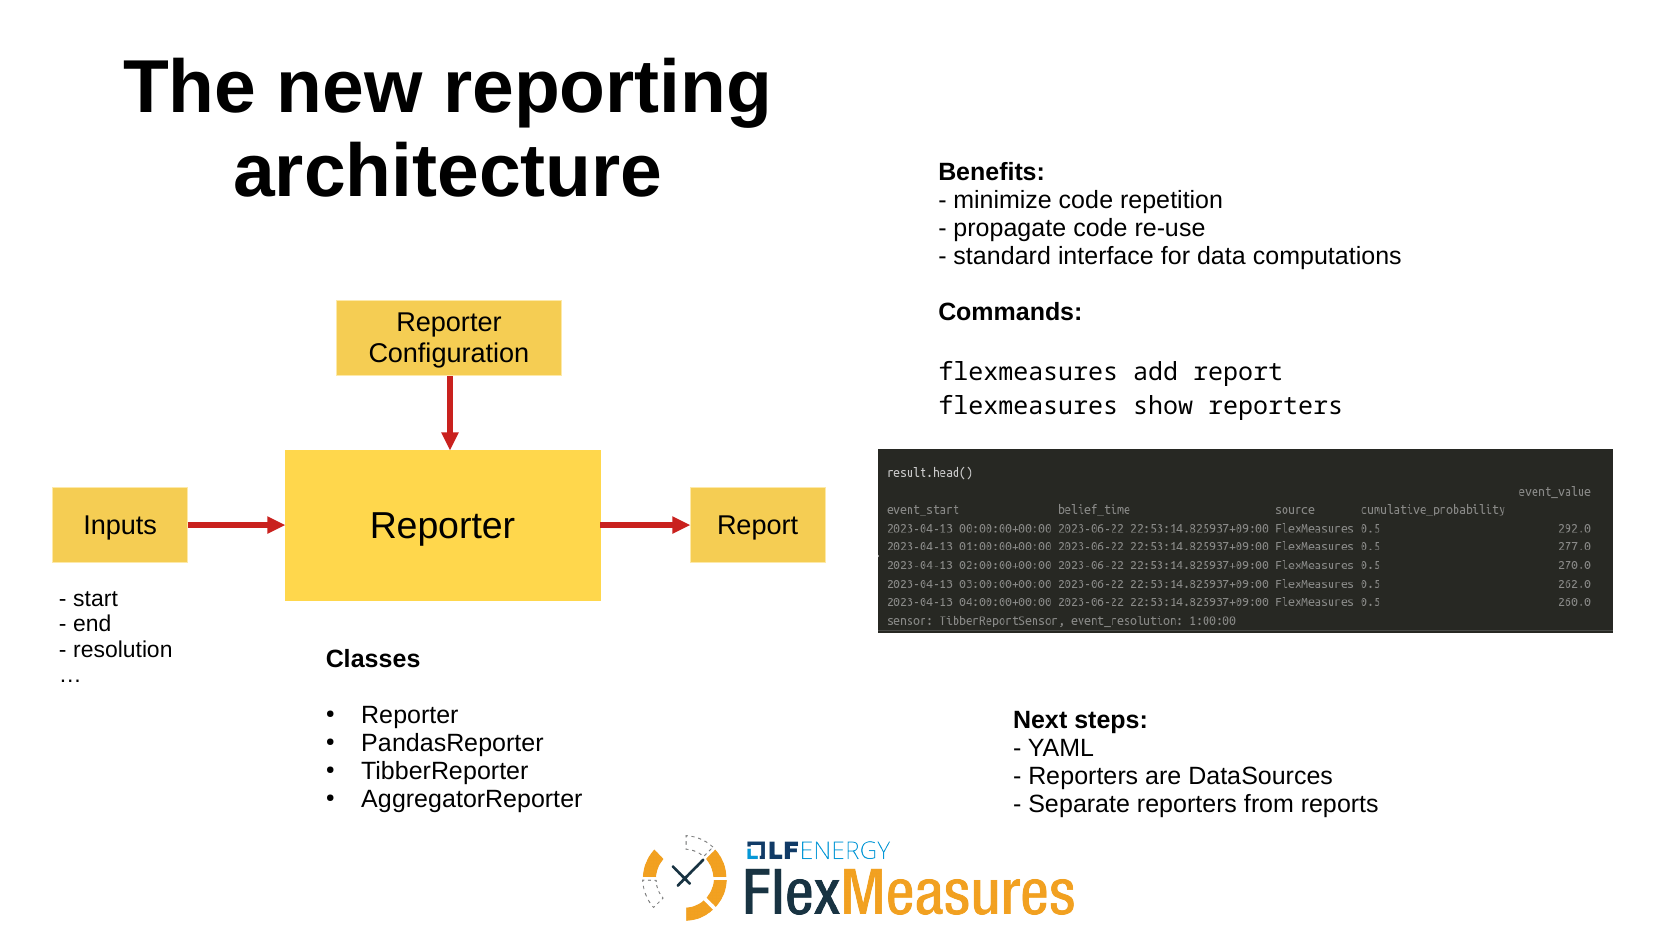

The new reporting architecture
Benefits:
- minimize code repetition
- propagate code re-use
- standard interface for data computations
Commands:
flexmeasures add report
flexmeasures show reporters
Reporter
Configuration
Reporter
Inputs
Report
- start
- end
- resolution
…
Classes
Reporter
PandasReporter
TibberReporter
AggregatorReporter
Next steps:
- YAML
- Reporters are DataSources
- Separate reporters from reports